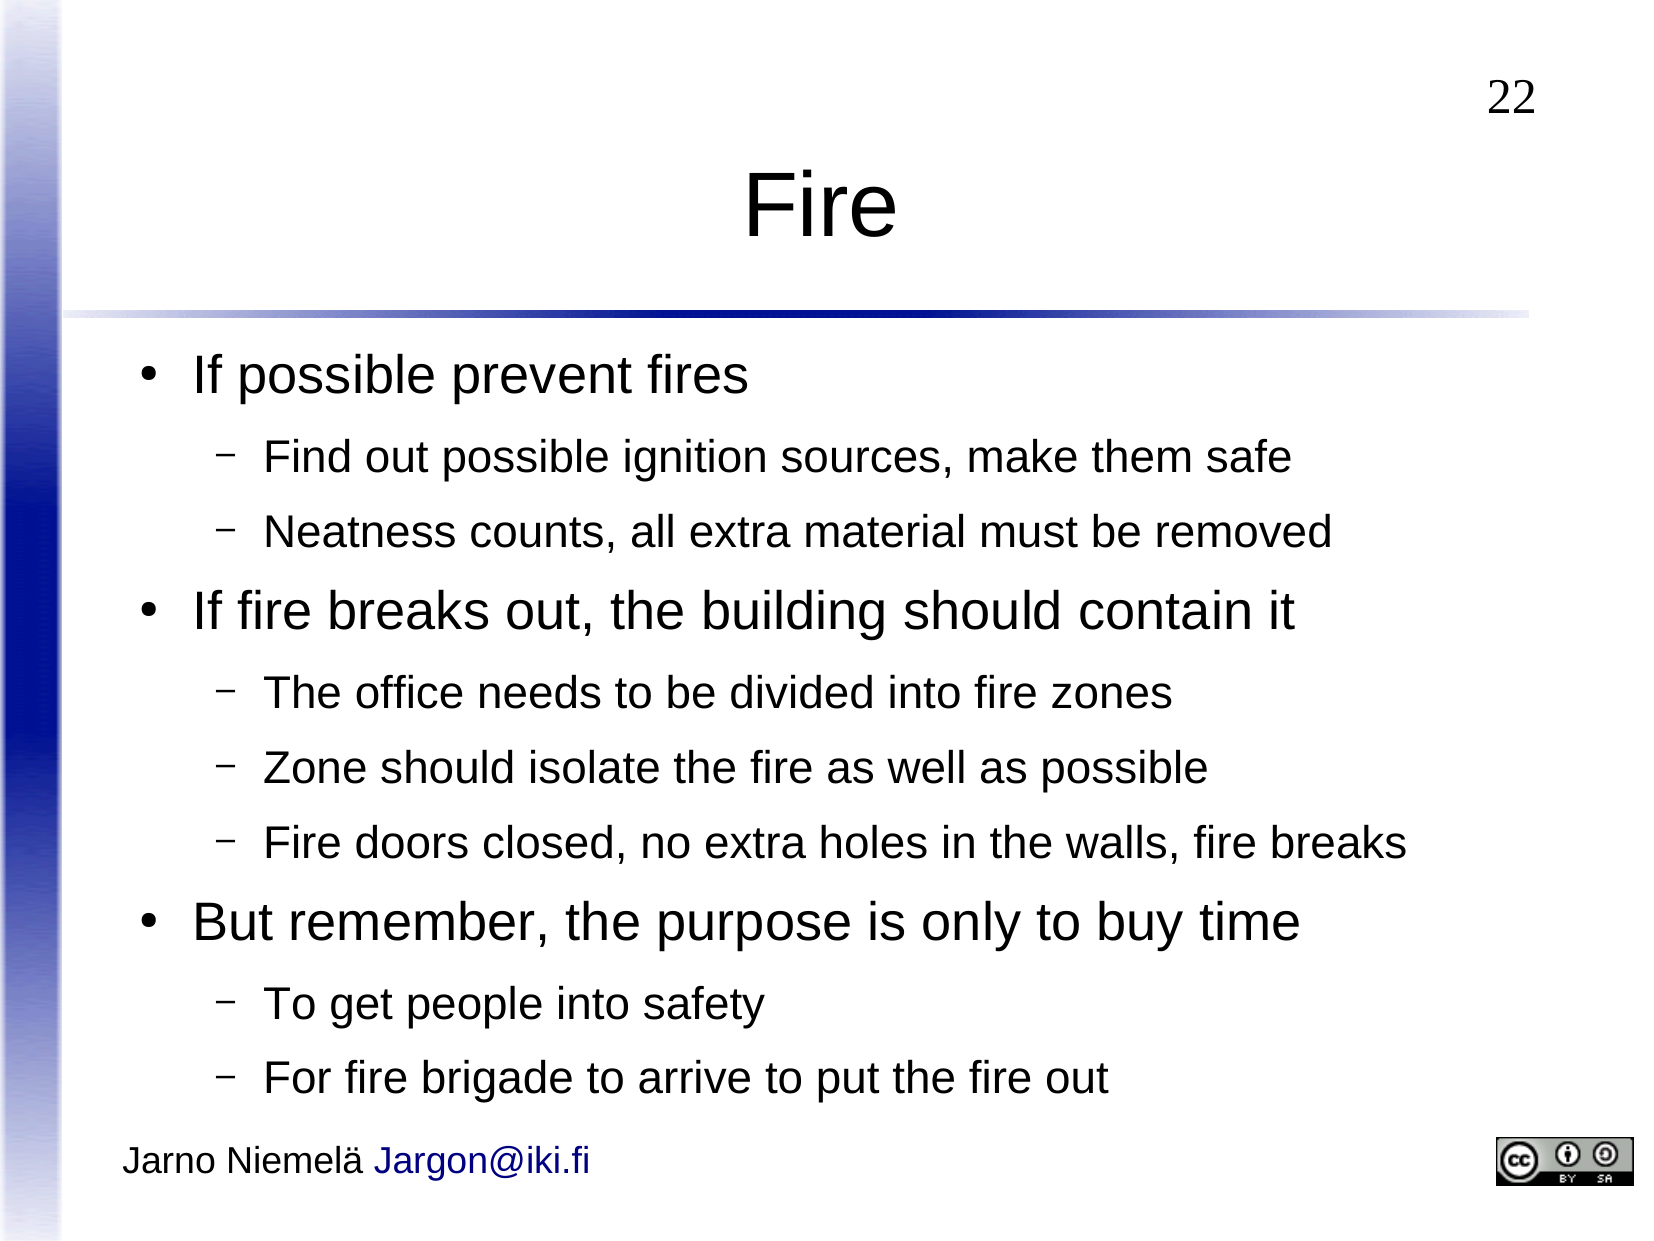

# Fire
If possible prevent fires
Find out possible ignition sources, make them safe
Neatness counts, all extra material must be removed
If fire breaks out, the building should contain it
The office needs to be divided into fire zones
Zone should isolate the fire as well as possible
Fire doors closed, no extra holes in the walls, fire breaks
But remember, the purpose is only to buy time
To get people into safety
For fire brigade to arrive to put the fire out